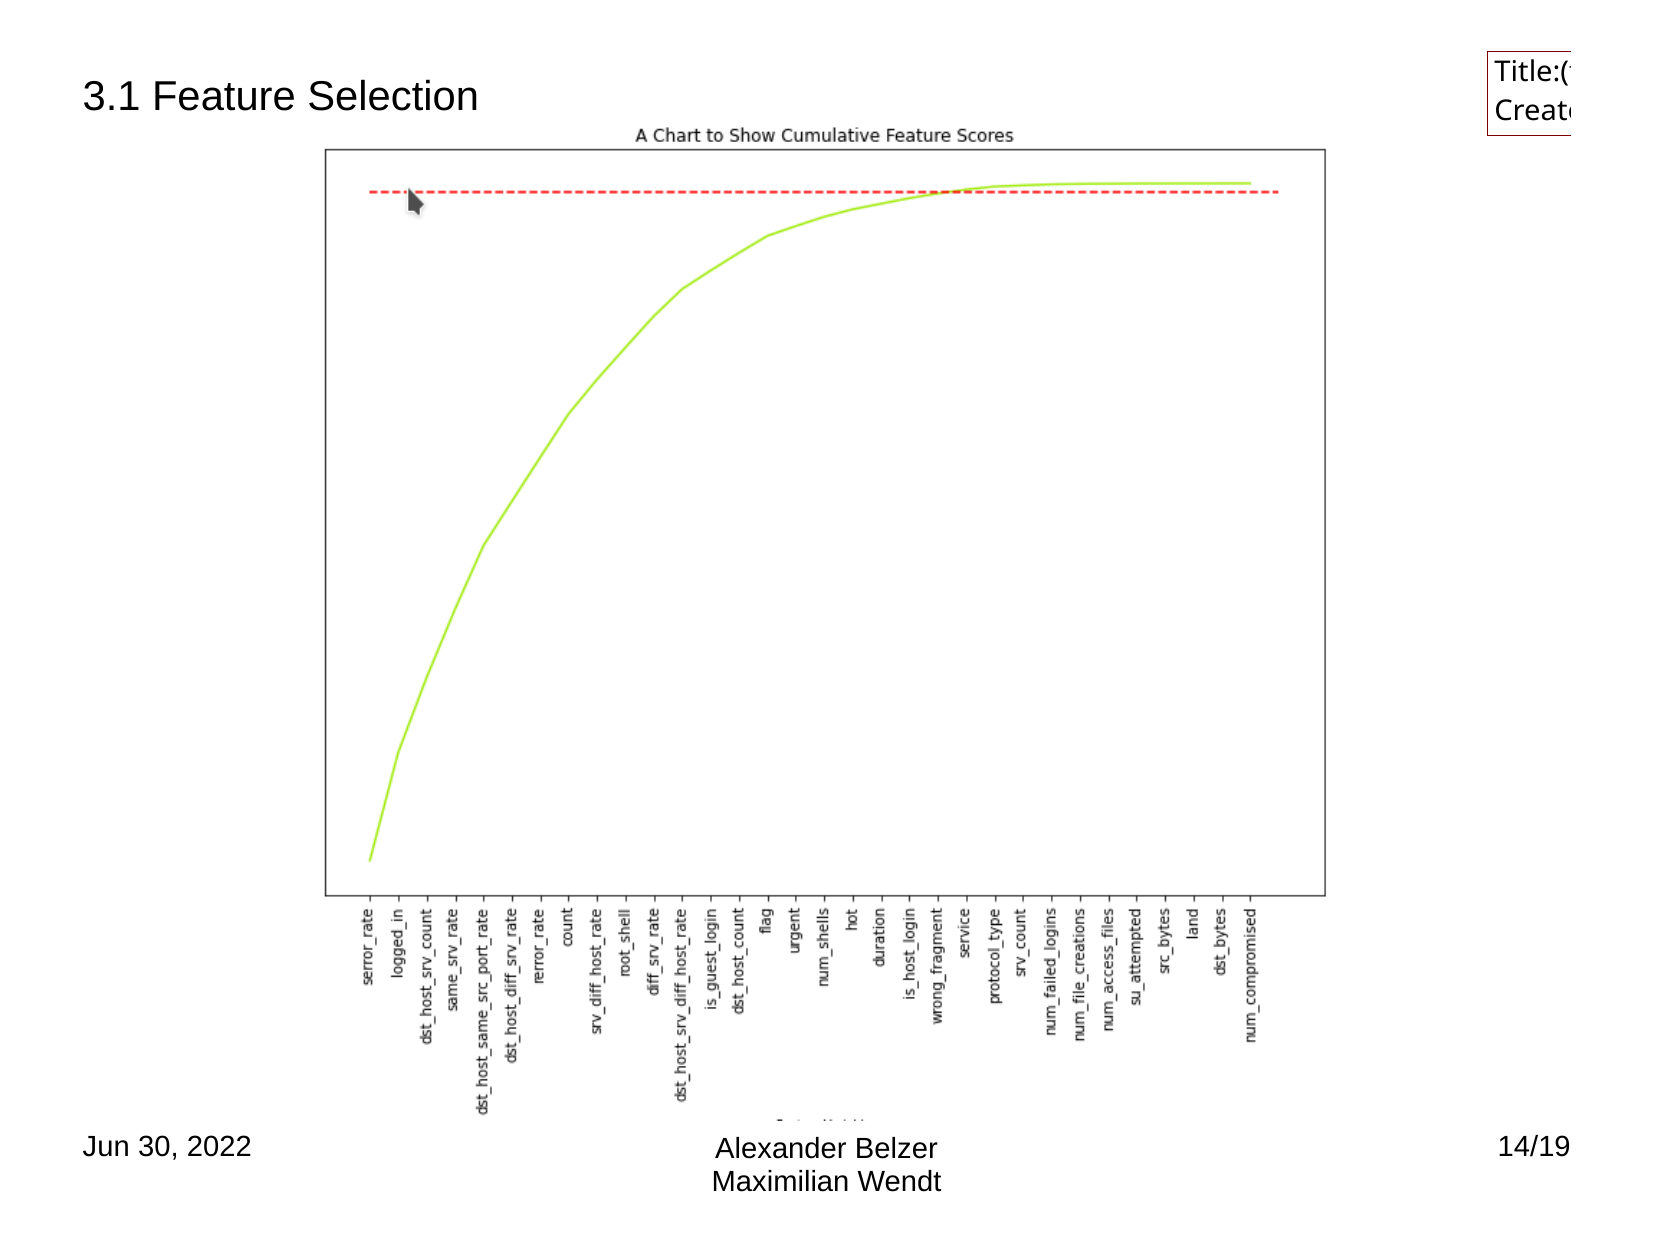

# 3.1 Feature Selection
March 16 2022
14